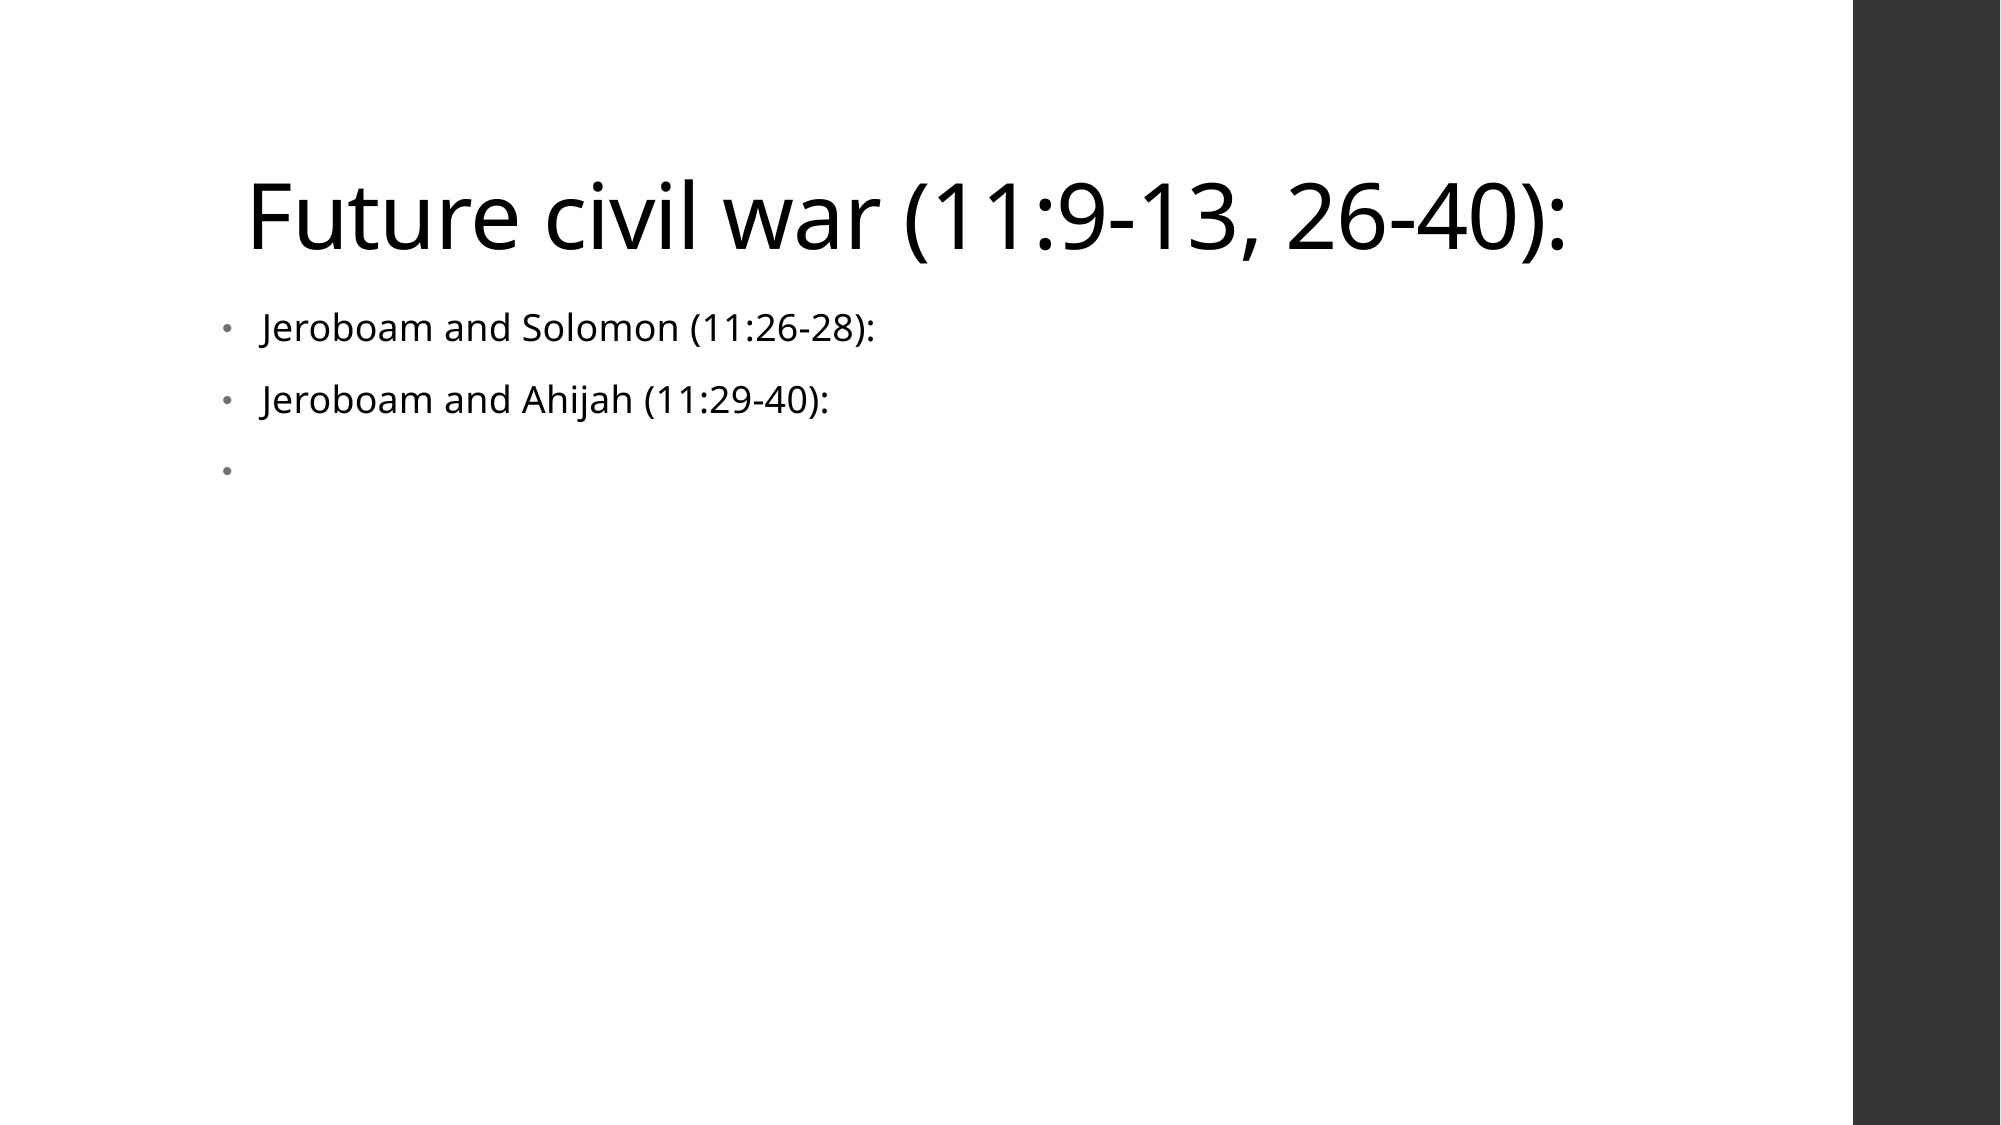

# Future civil war (11:9-13, 26-40):
 Jeroboam and Solomon (11:26-28):
 Jeroboam and Ahijah (11:29-40):